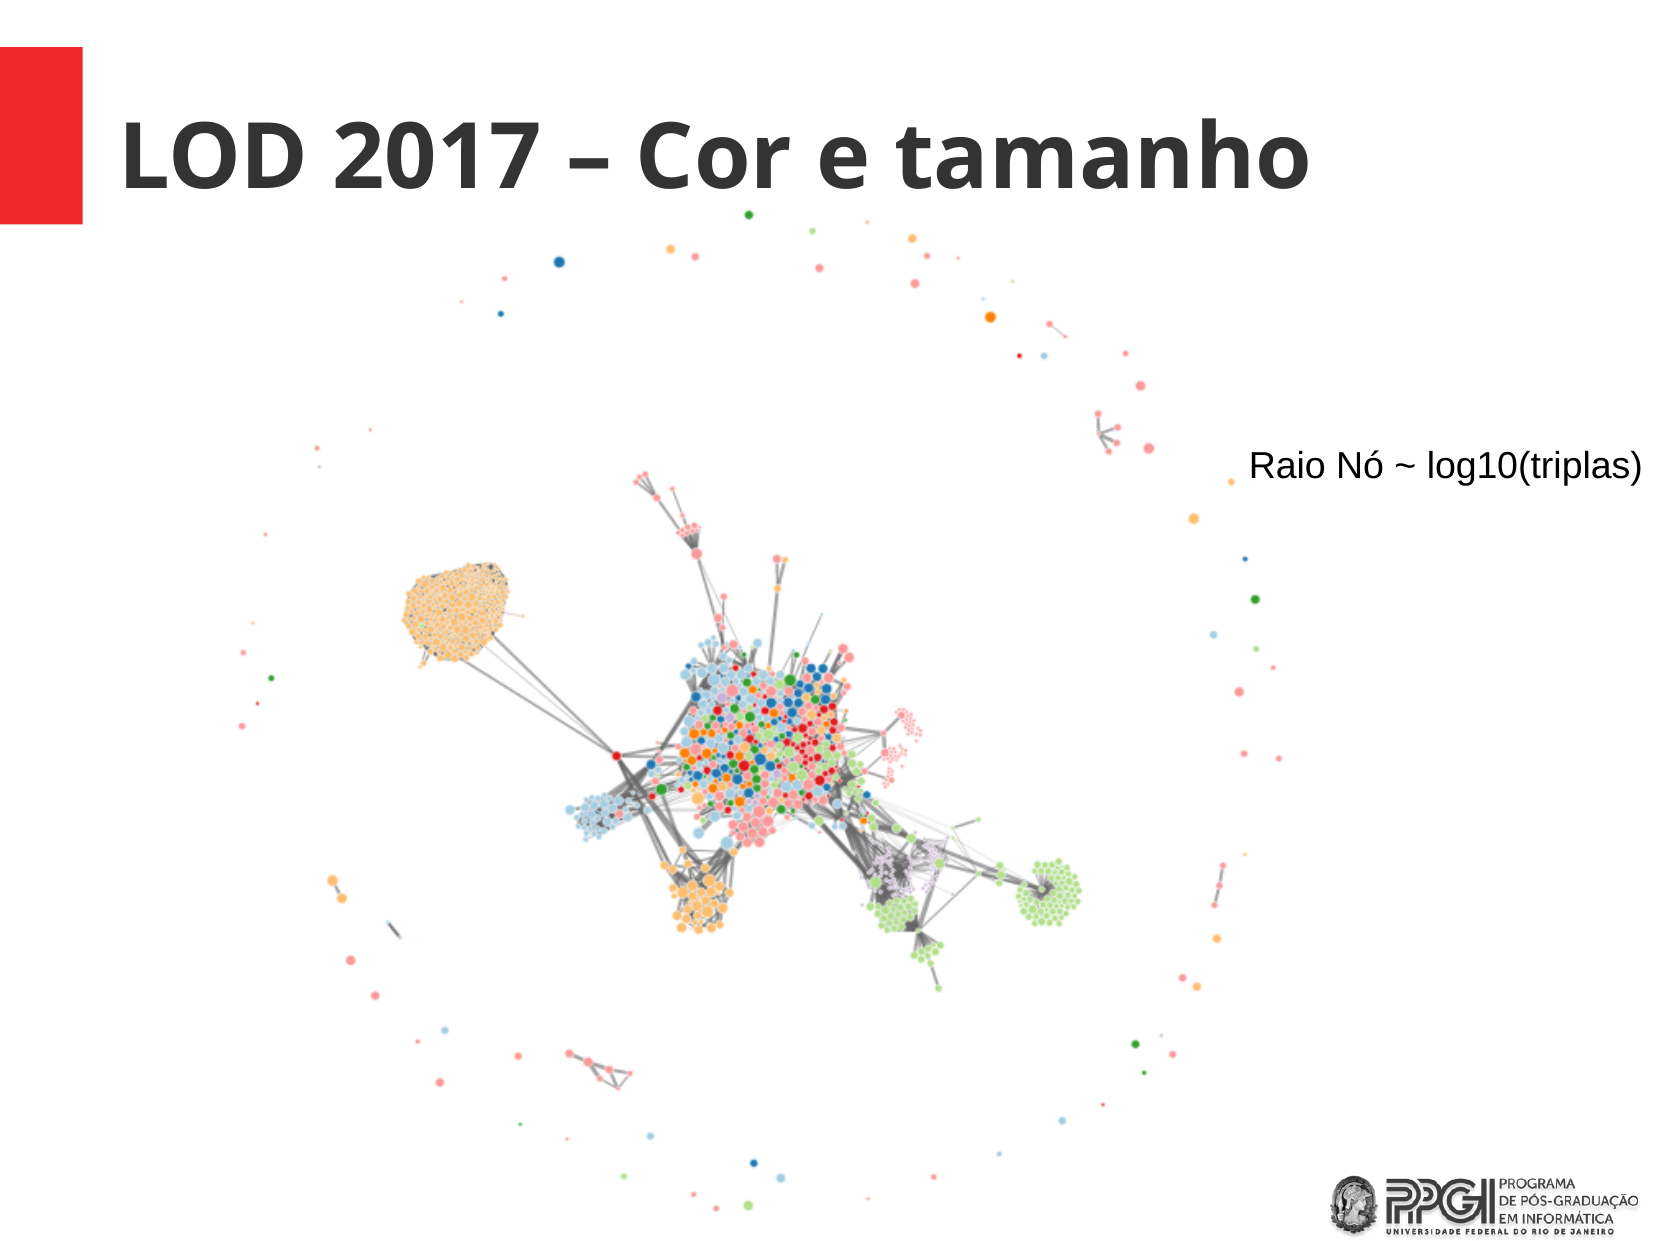

# LOD 2017 – Cor e tamanho
Raio Nó ~ log10(triplas)